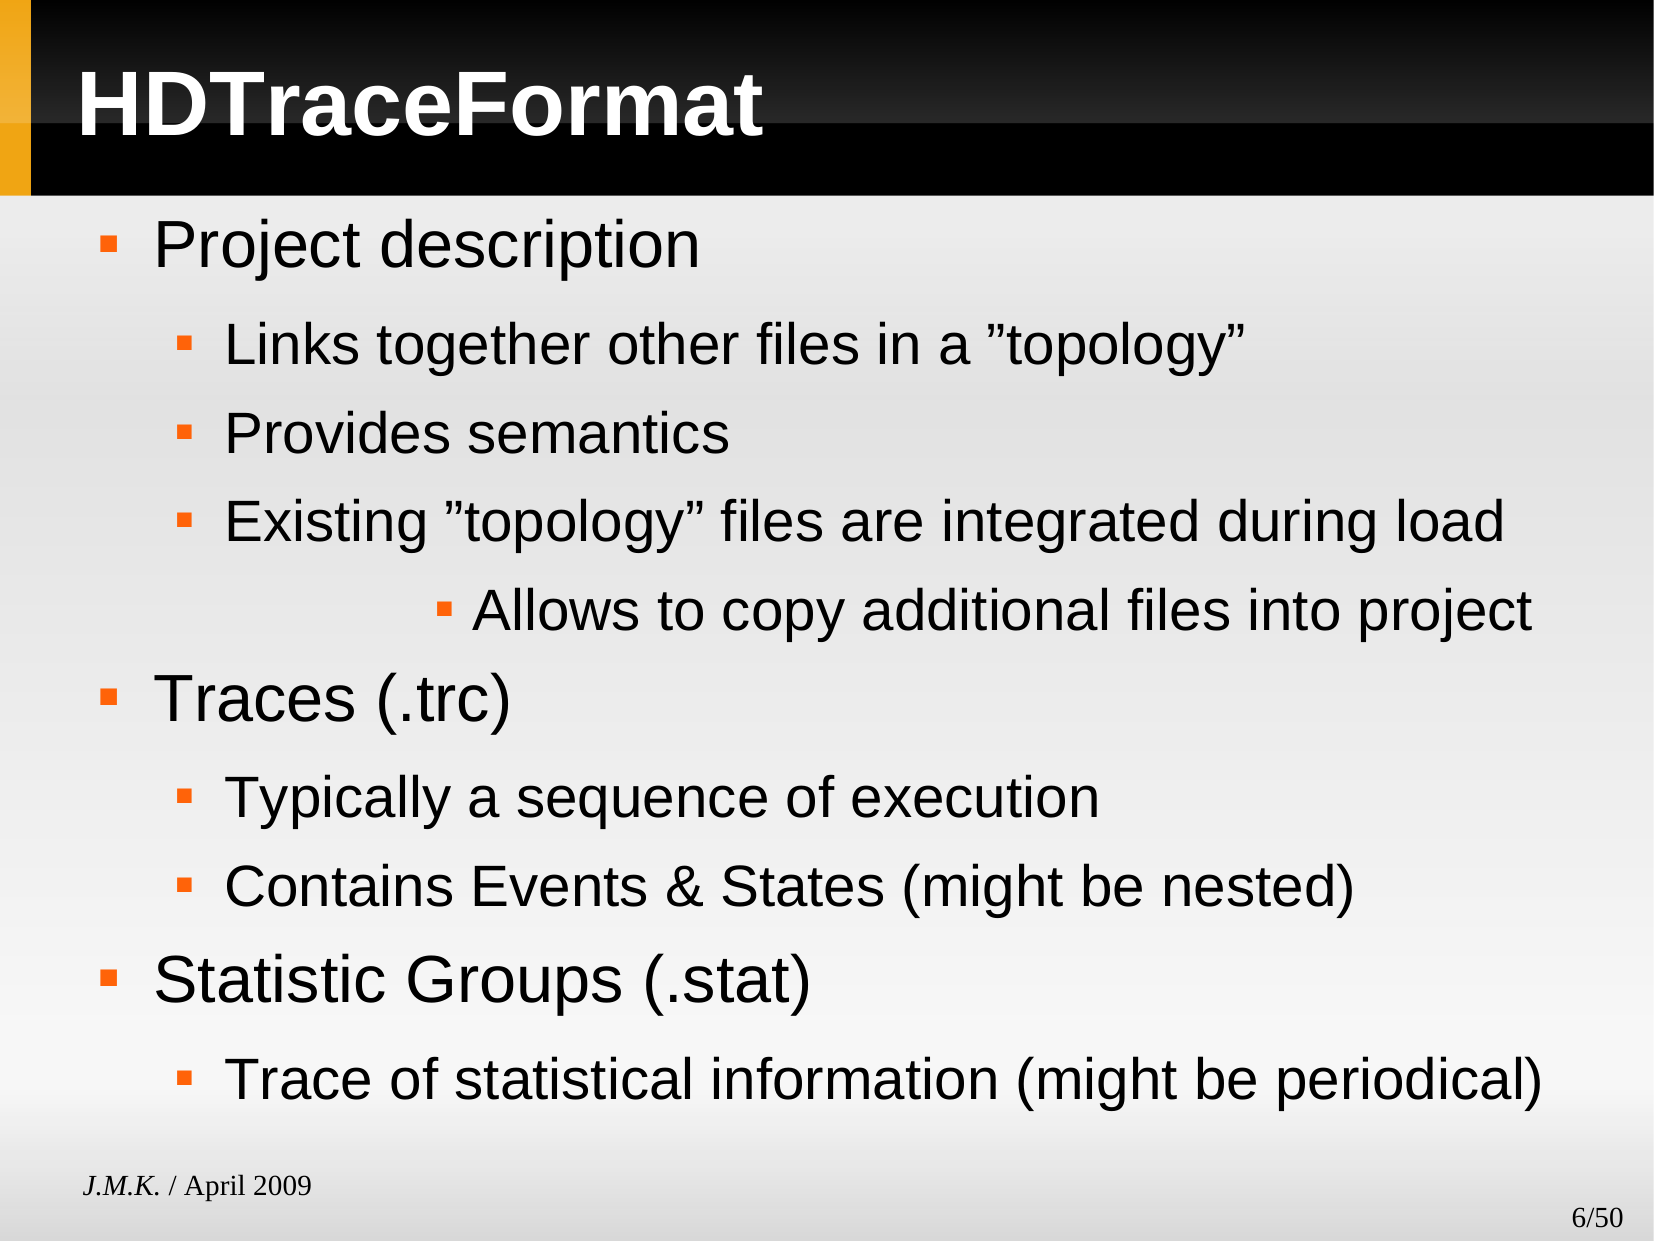

# HDTraceFormat
Project description
Links together other files in a ”topology”
Provides semantics
Existing ”topology” files are integrated during load
Allows to copy additional files into project
Traces (.trc)
Typically a sequence of execution
Contains Events & States (might be nested)
Statistic Groups (.stat)
Trace of statistical information (might be periodical)